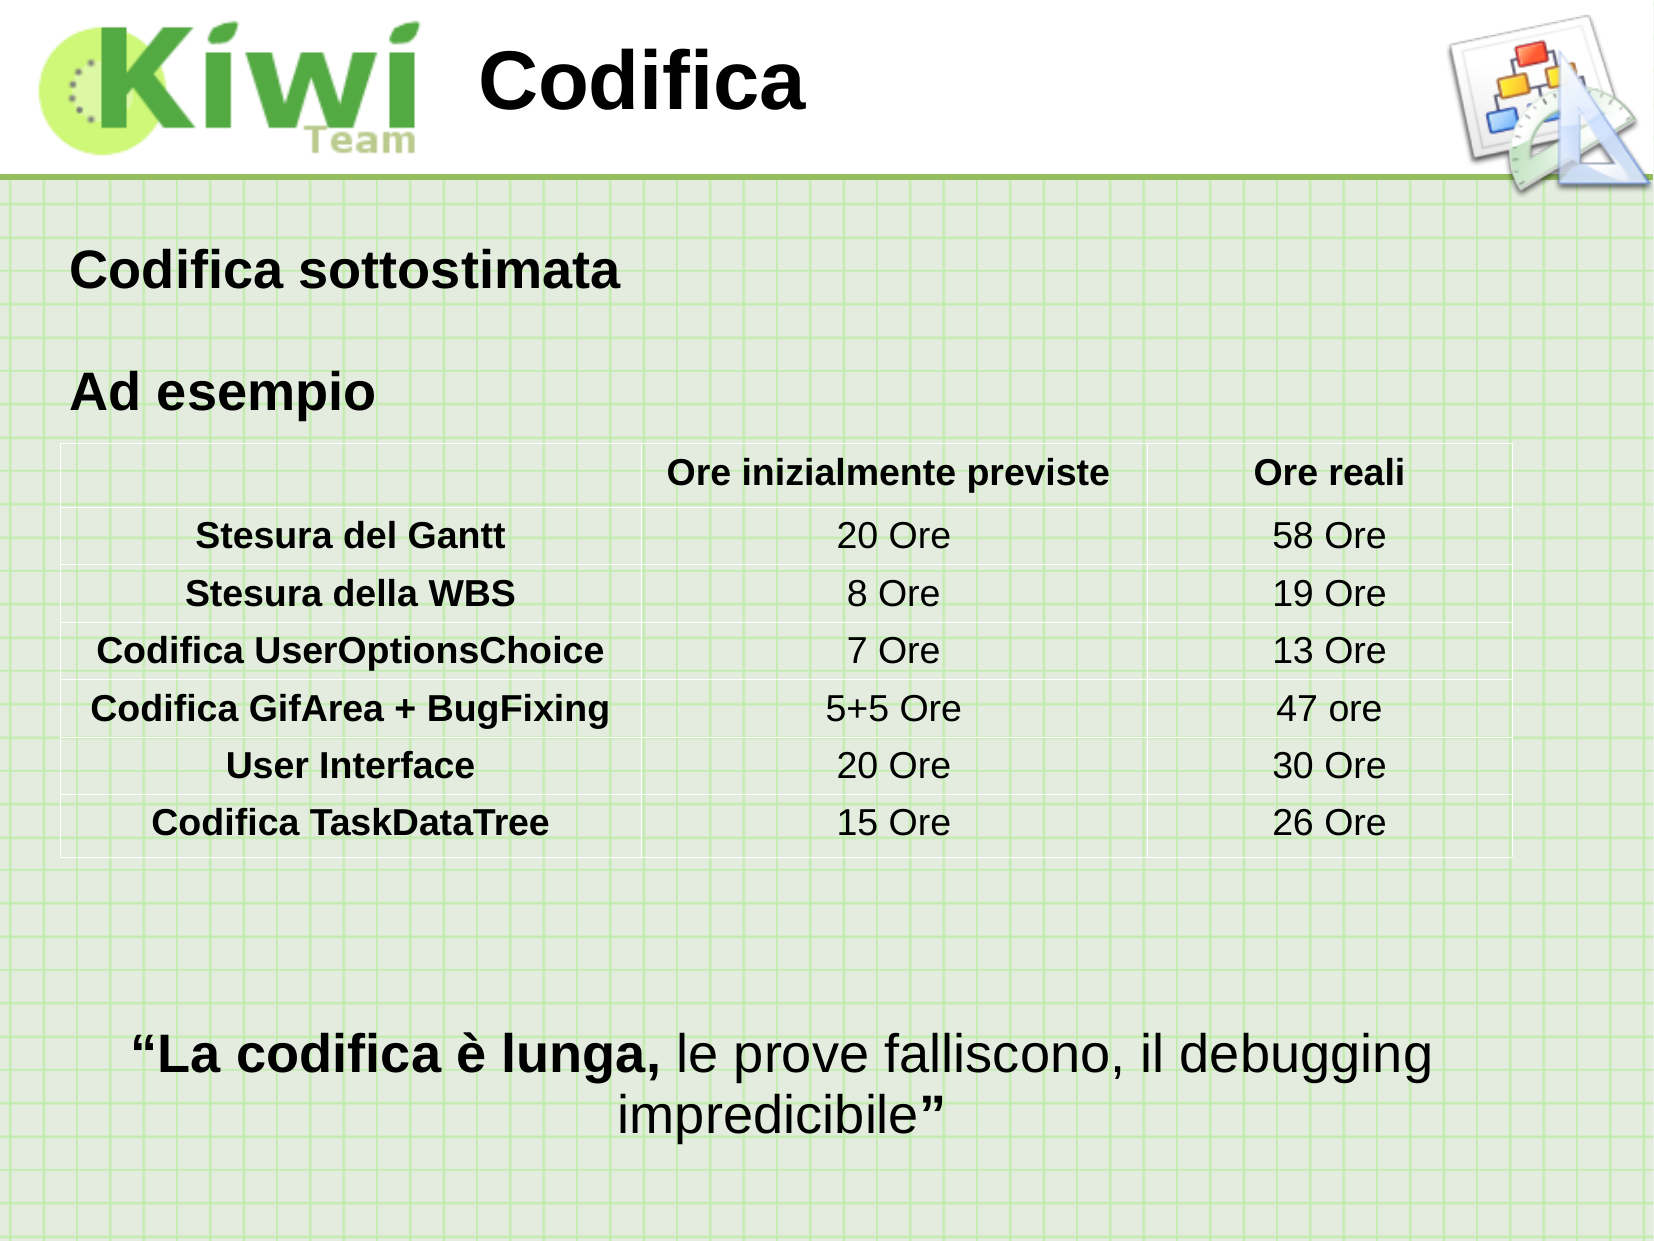

# Codifica
Codifica sottostimata
Ad esempio
| | Ore inizialmente previste | Ore reali |
| --- | --- | --- |
| Stesura del Gantt | 20 Ore | 58 Ore |
| Stesura della WBS | 8 Ore | 19 Ore |
| Codifica UserOptionsChoice | 7 Ore | 13 Ore |
| Codifica GifArea + BugFixing | 5+5 Ore | 47 ore |
| User Interface | 20 Ore | 30 Ore |
| Codifica TaskDataTree | 15 Ore | 26 Ore |
“La codifica è lunga, le prove falliscono, il debugging impredicibile”